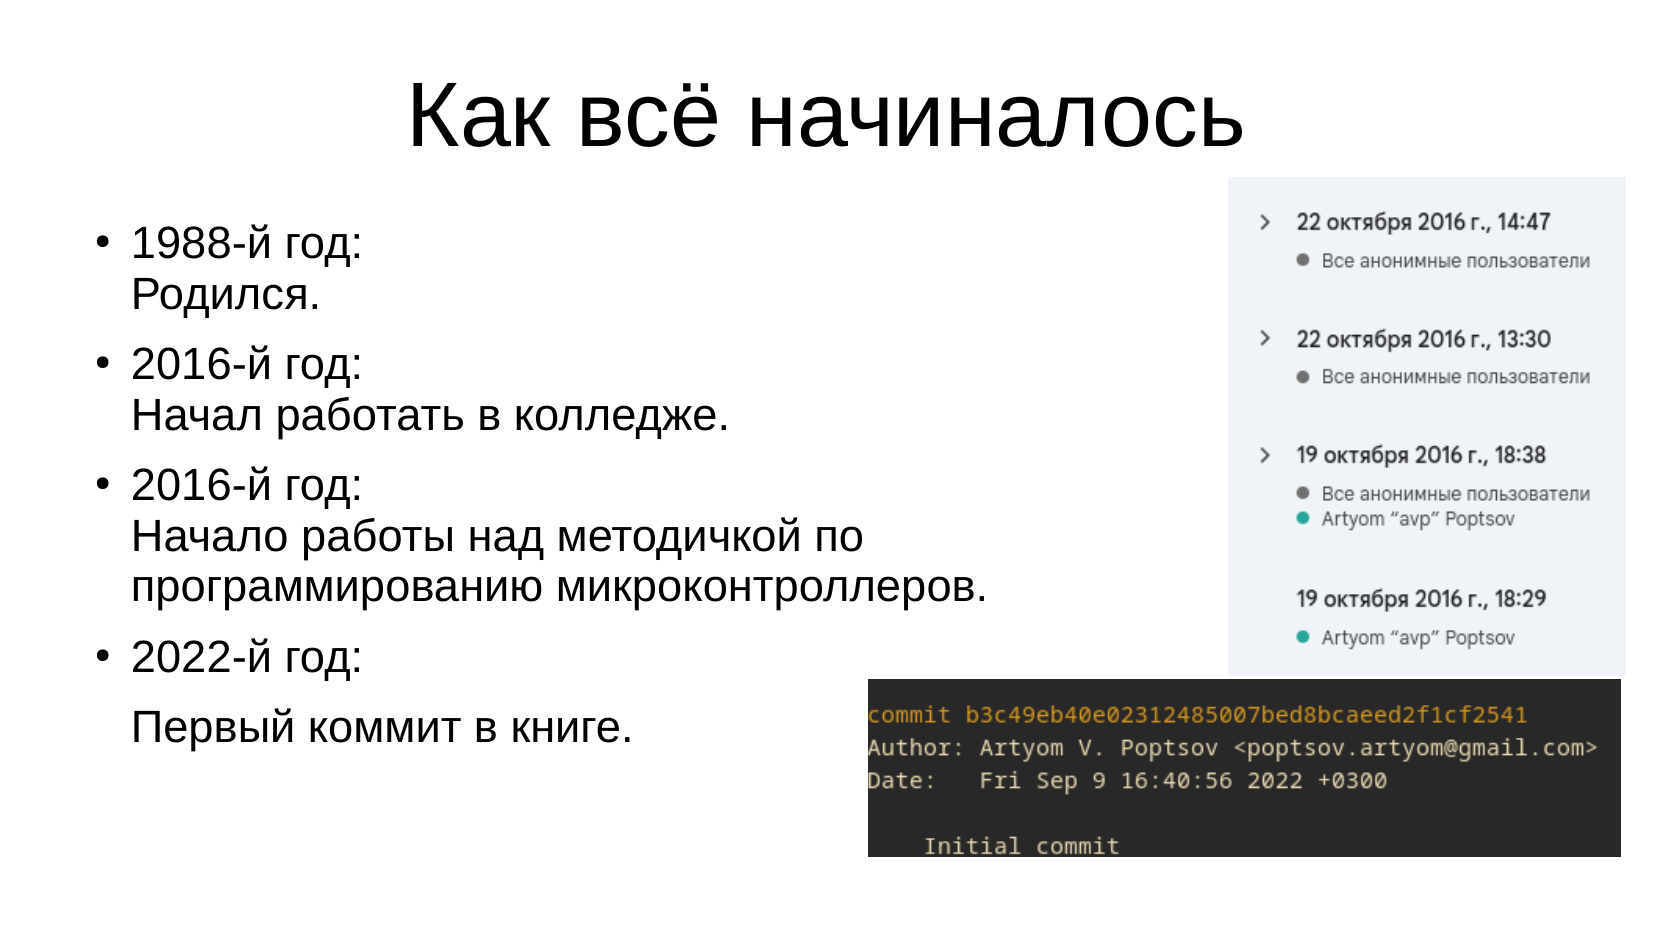

# Как всё начиналось
1988-й год:
Родился.
2016-й год:
Начал работать в колледже.
2016-й год:
Начало работы над методичкой по программированию микроконтроллеров.
2022-й год:
Первый коммит в книге.